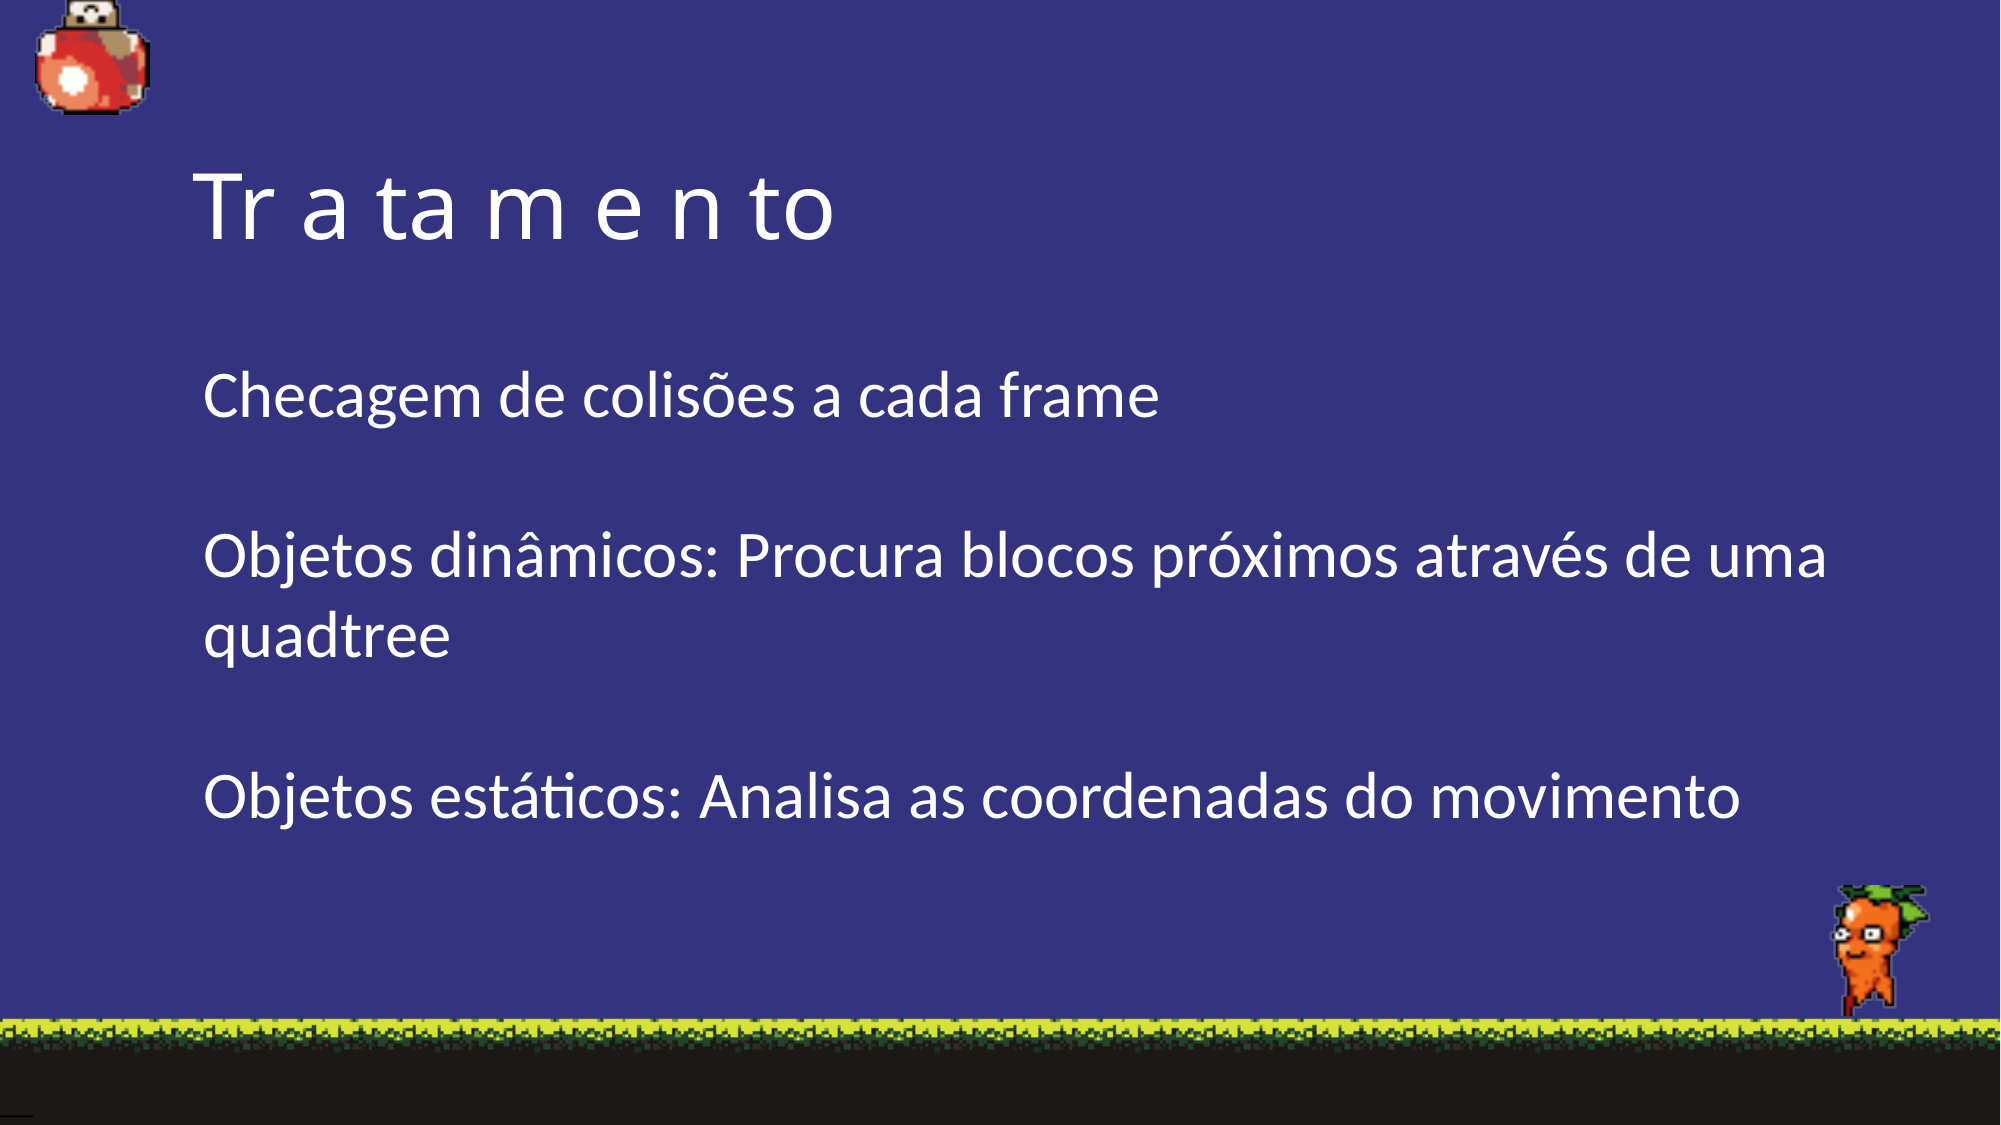

# Tr a ta m e n to
Checagem de colisões a cada frame
Objetos dinâmicos: Procura blocos próximos através de uma quadtree
Objetos estáticos: Analisa as coordenadas do movimento